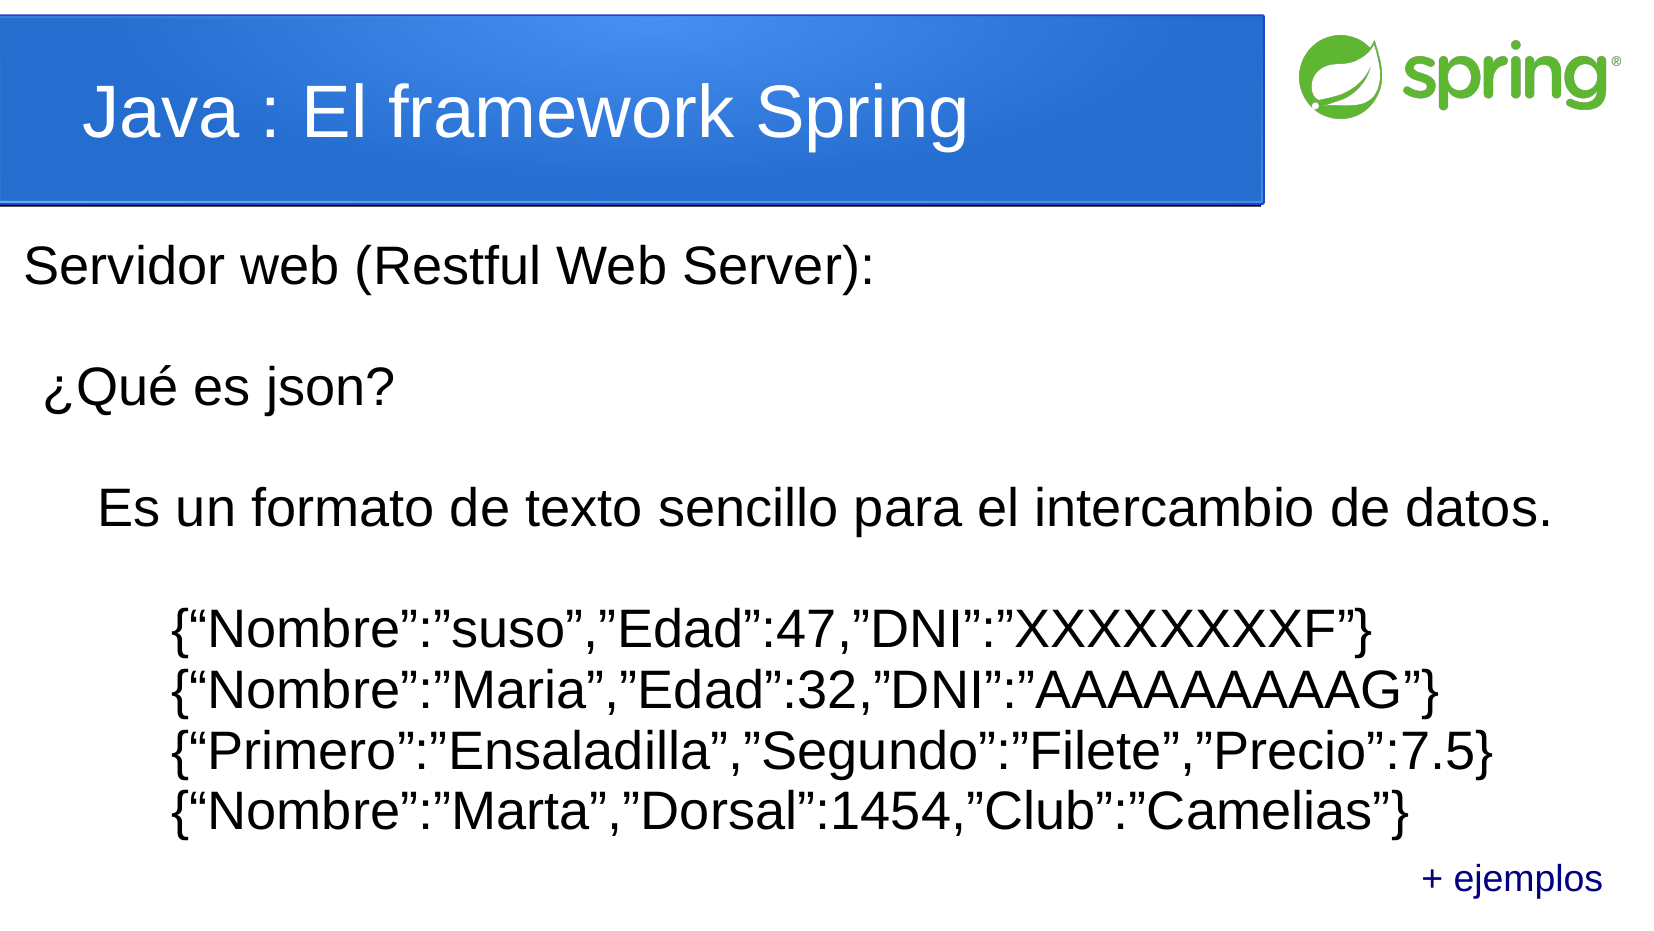

# Java : El framework Spring
Servidor web (Restful Web Server):
¿Qué es json?
	Es un formato de texto sencillo para el intercambio de datos.
 		{“Nombre”:”suso”,”Edad”:47,”DNI”:”XXXXXXXXF”}
		{“Nombre”:”Maria”,”Edad”:32,”DNI”:”AAAAAAAAAG”}
		{“Primero”:”Ensaladilla”,”Segundo”:”Filete”,”Precio”:7.5}
		{“Nombre”:”Marta”,”Dorsal”:1454,”Club”:”Camelias”}
+ ejemplos